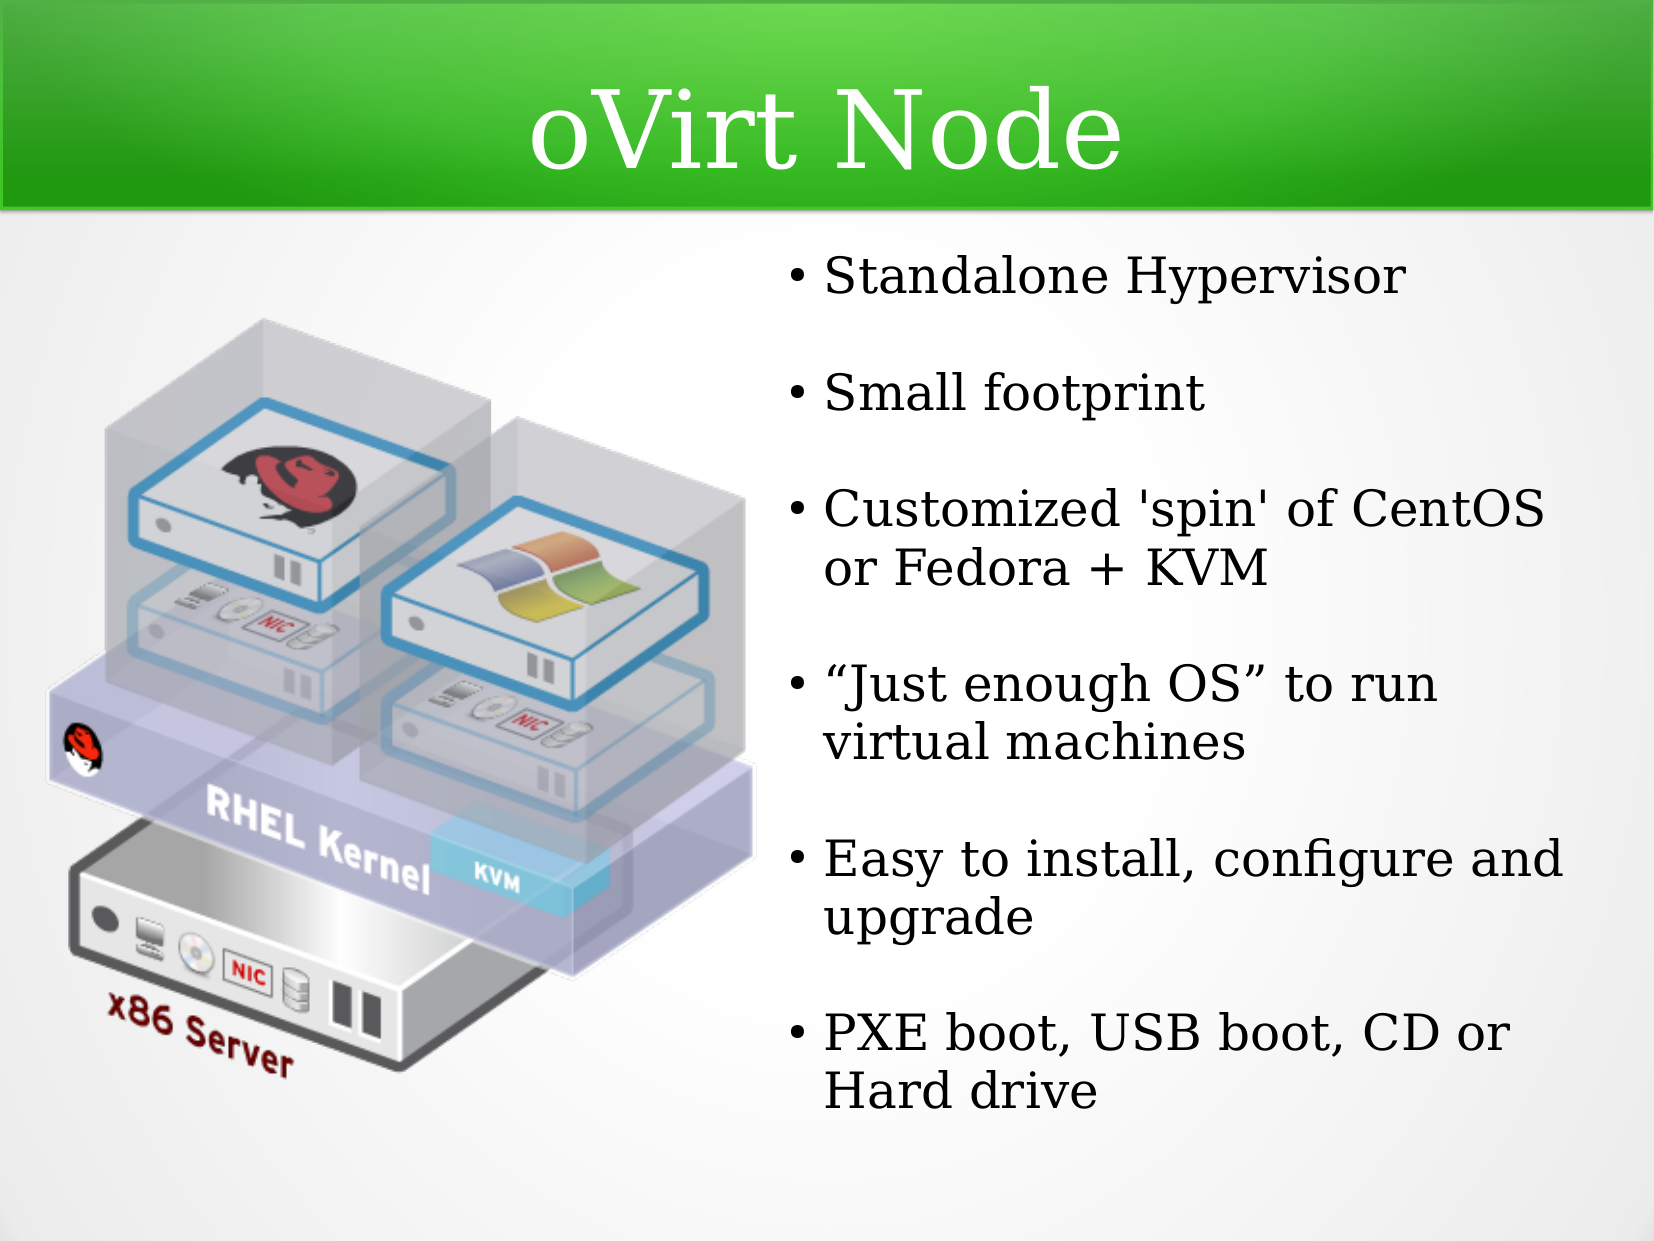

# oVirt Node
Standalone Hypervisor
Small footprint
Customized 'spin' of CentOS or Fedora + KVM
“Just enough OS” to run virtual machines
Easy to install, configure and upgrade
PXE boot, USB boot, CD or Hard drive